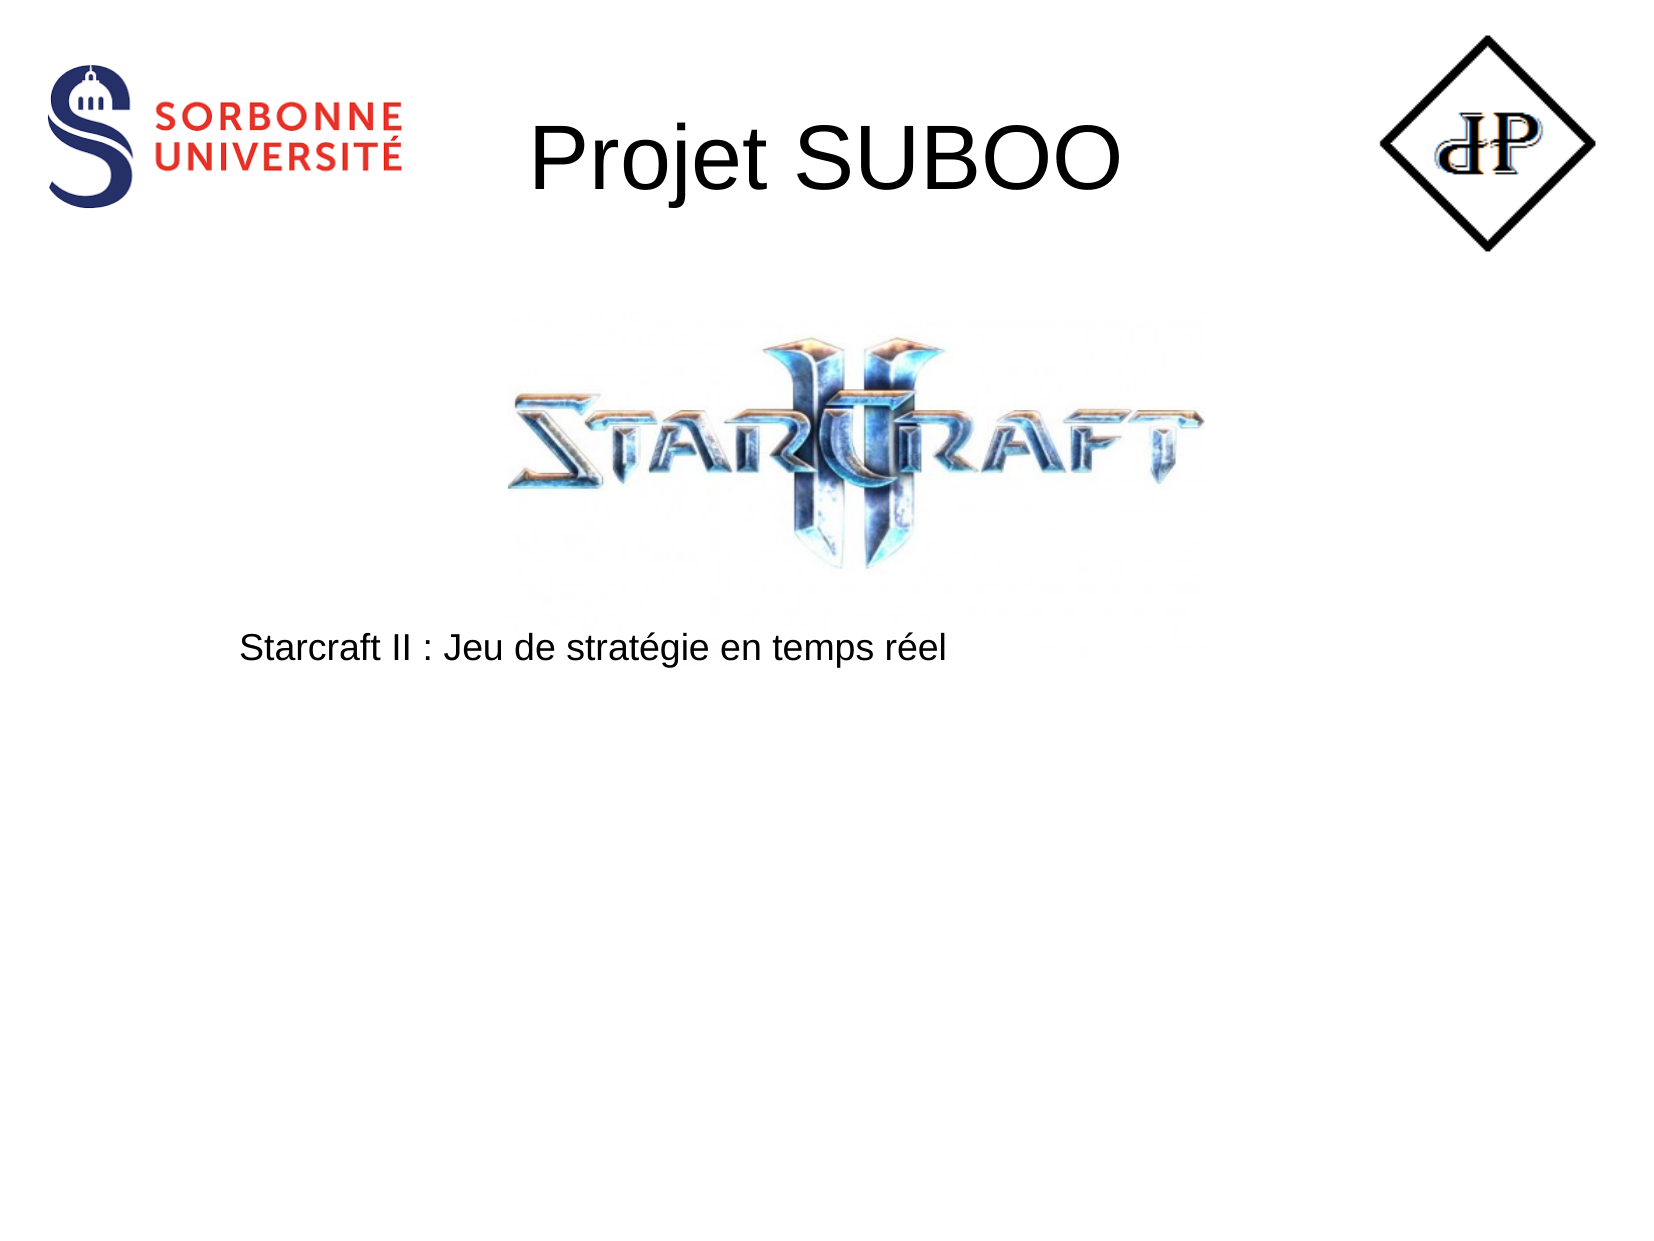

Projet SUBOO
Starcraft II : Jeu de stratégie en temps réel